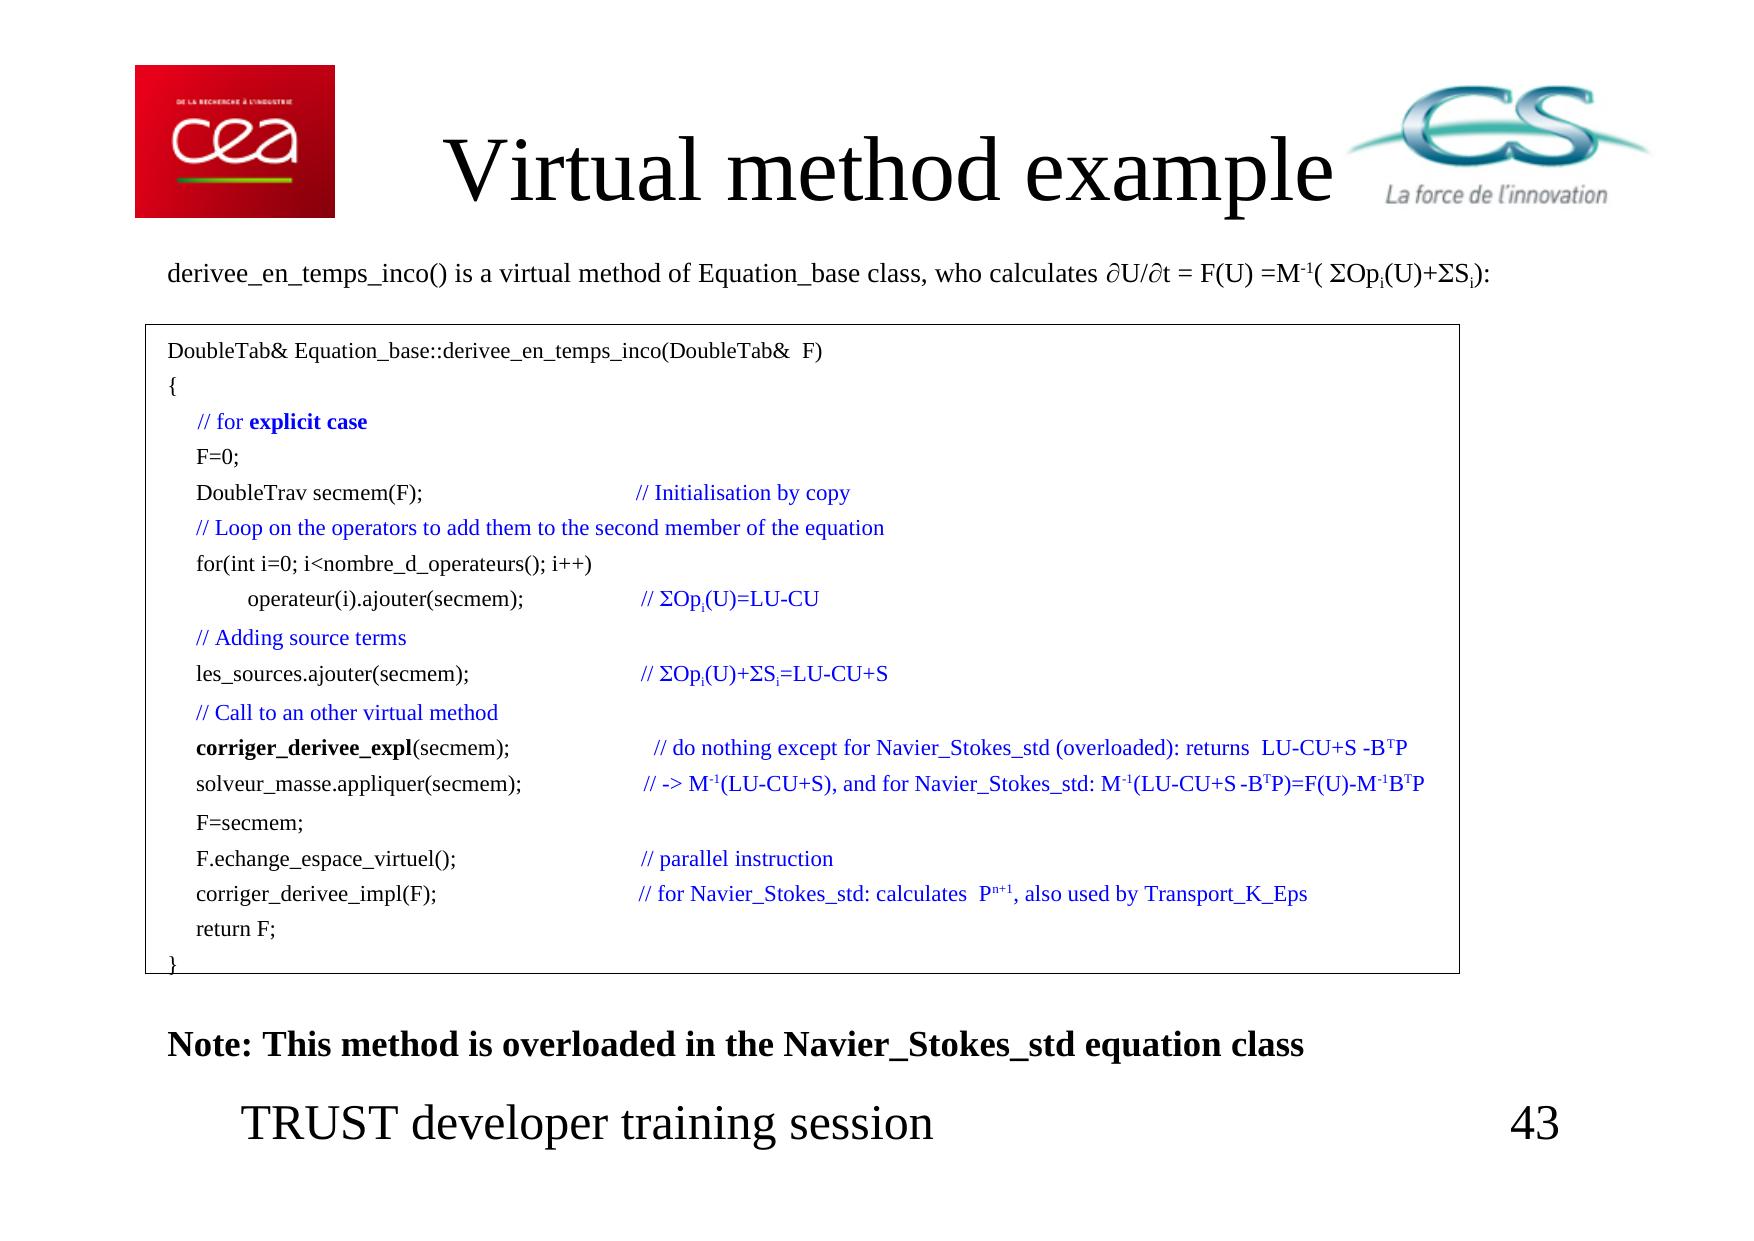

Virtual method example
# derivee_en_temps_inco() is a virtual method of Equation_base class, who calculates ¶U/¶t = F(U) =M-1( Opi(U)+Si):
DoubleTab& Equation_base::derivee_en_temps_inco(DoubleTab& F)
{
	// for explicit case
 F=0;
 DoubleTrav secmem(F); // Initialisation by copy
 // Loop on the operators to add them to the second member of the equation
 for(int i=0; i<nombre_d_operateurs(); i++)
 operateur(i).ajouter(secmem); 		 // Opi(U)=LU-CU
 // Adding source terms
 les_sources.ajouter(secmem);				 			 // Opi(U)+Si=LU-CU+S
 // Call to an other virtual method
 corriger_derivee_expl(secmem); // do nothing except for Navier_Stokes_std (overloaded): returns LU-CU+S -BTP
 solveur_masse.appliquer(secmem); // -> M-1(LU-CU+S), and for Navier_Stokes_std: M-1(LU-CU+S -BTP)=F(U)-M-1BTP
 F=secmem;
 F.echange_espace_virtuel(); // parallel instruction
 corriger_derivee_impl(F); // for Navier_Stokes_std: calculates Pn+1, also used by Transport_K_Eps
 return F;
}
Note: This method is overloaded in the Navier_Stokes_std equation class
TRUST developer training session
43